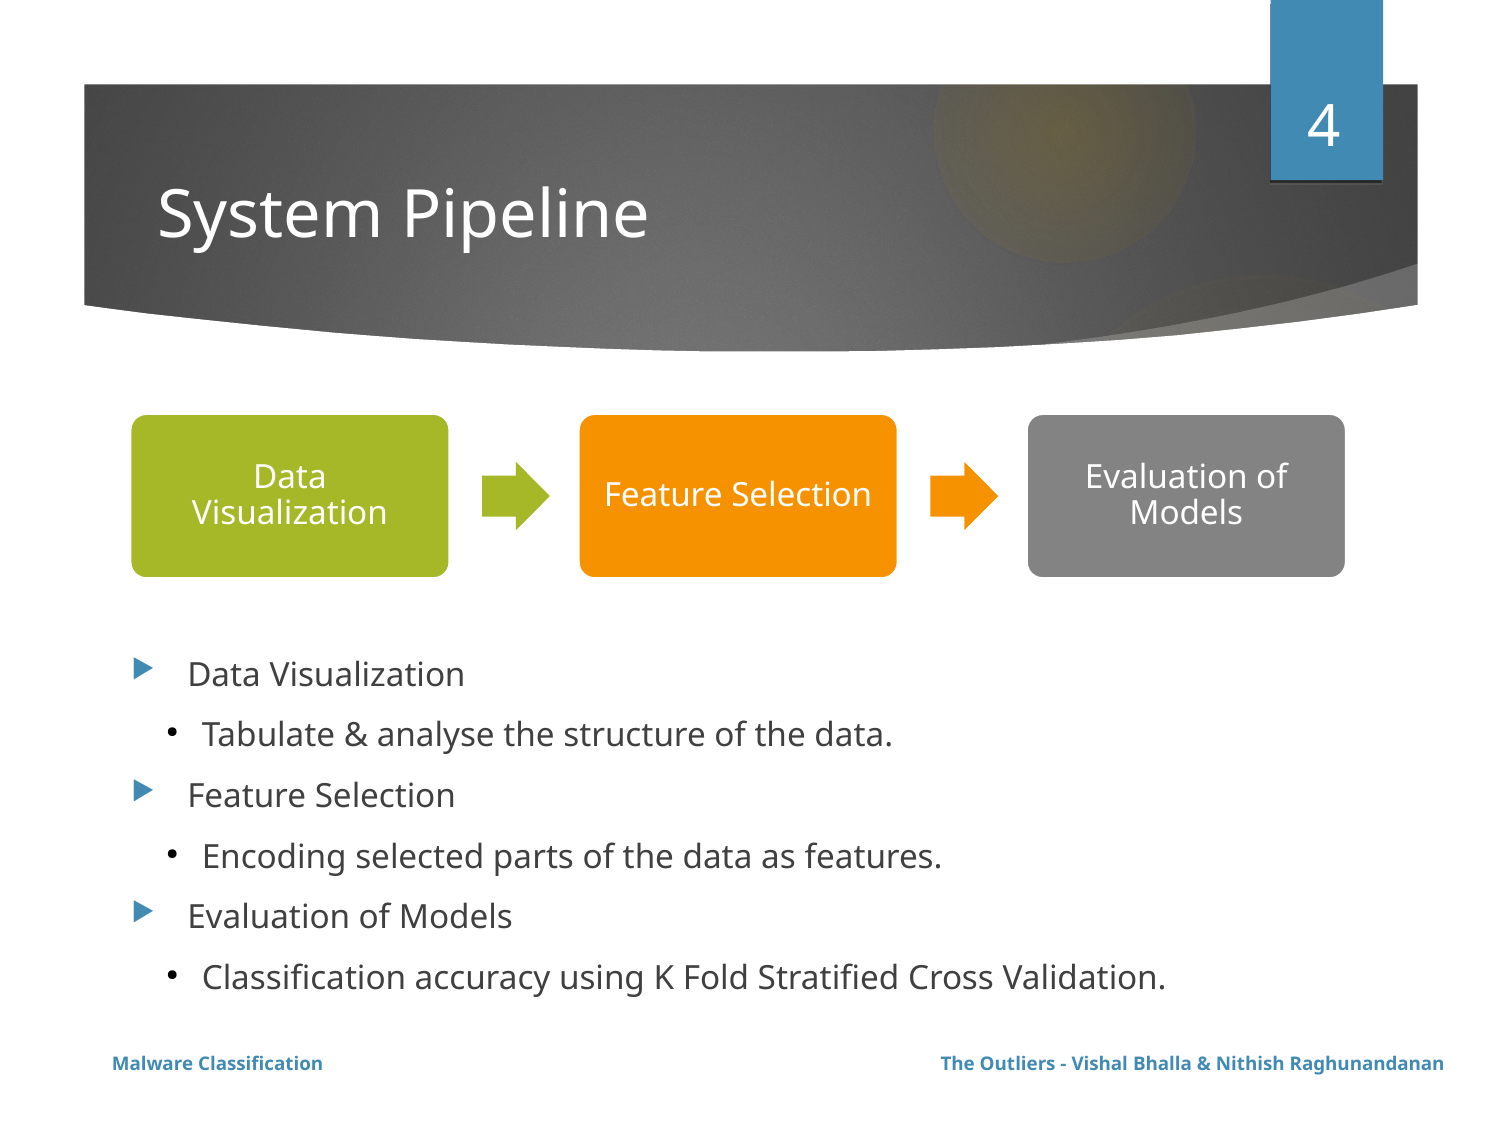

# System Pipeline
Data Visualization
Feature Selection
Evaluation of Models
Data Visualization
Tabulate & analyse the structure of the data.
Feature Selection
Encoding selected parts of the data as features.
Evaluation of Models
Classification accuracy using K Fold Stratified Cross Validation.
The Outliers - Vishal Bhalla & Nithish Raghunandanan
Malware Classification